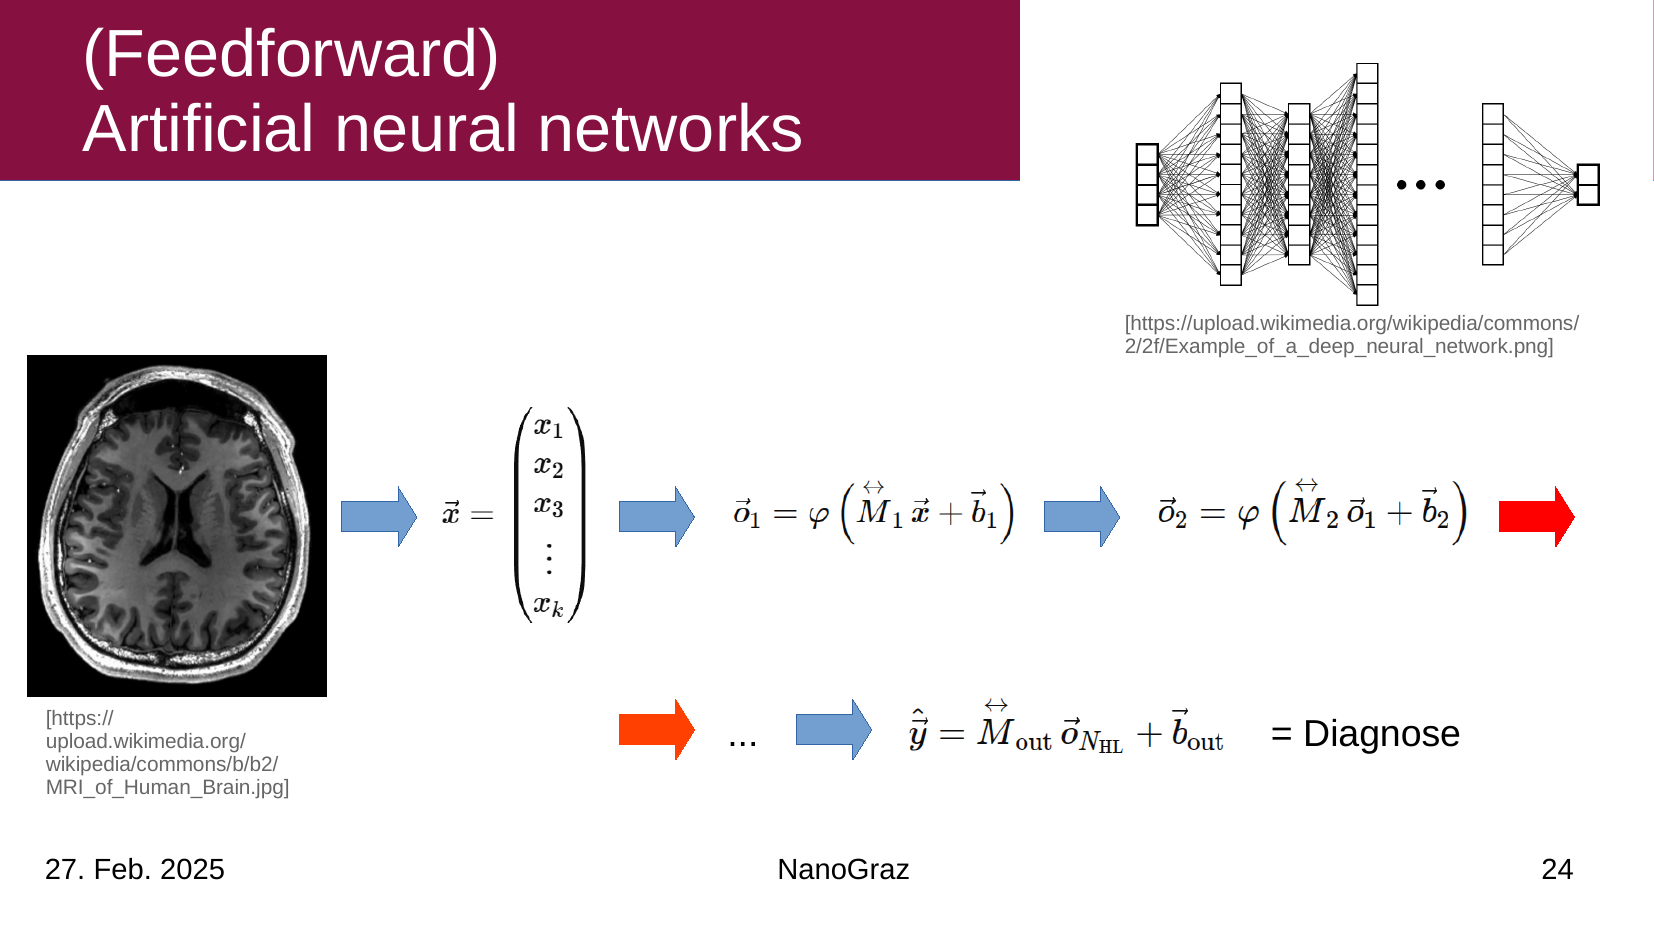

# (Feedforward) Artificial neural networks
[https://upload.wikimedia.org/wikipedia/commons/2/2f/Example_of_a_deep_neural_network.png]
[https://upload.wikimedia.org/wikipedia/commons/b/b2/MRI_of_Human_Brain.jpg]
...
= Diagnose